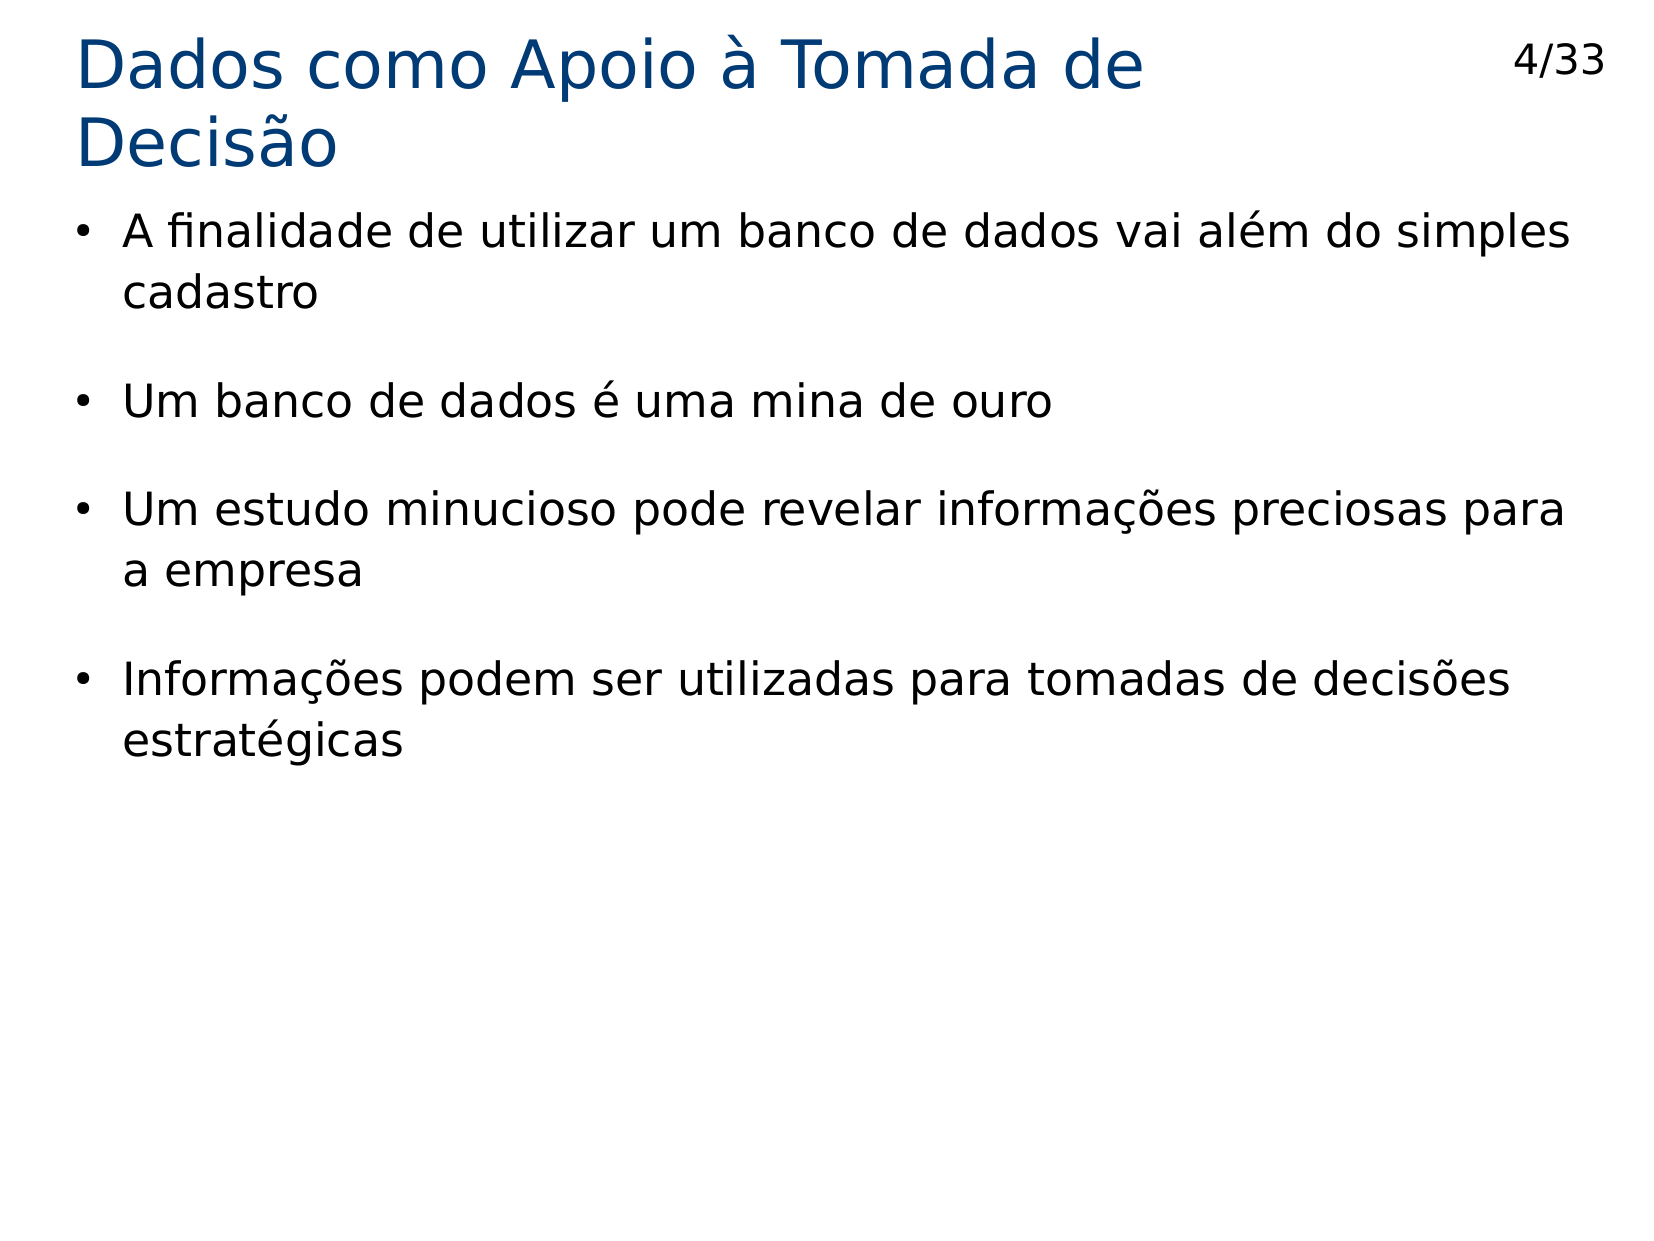

# Dados como Apoio à Tomada de Decisão
4
A finalidade de utilizar um banco de dados vai além do simples cadastro
Um banco de dados é uma mina de ouro
Um estudo minucioso pode revelar informações preciosas para a empresa
Informações podem ser utilizadas para tomadas de decisões estratégicas